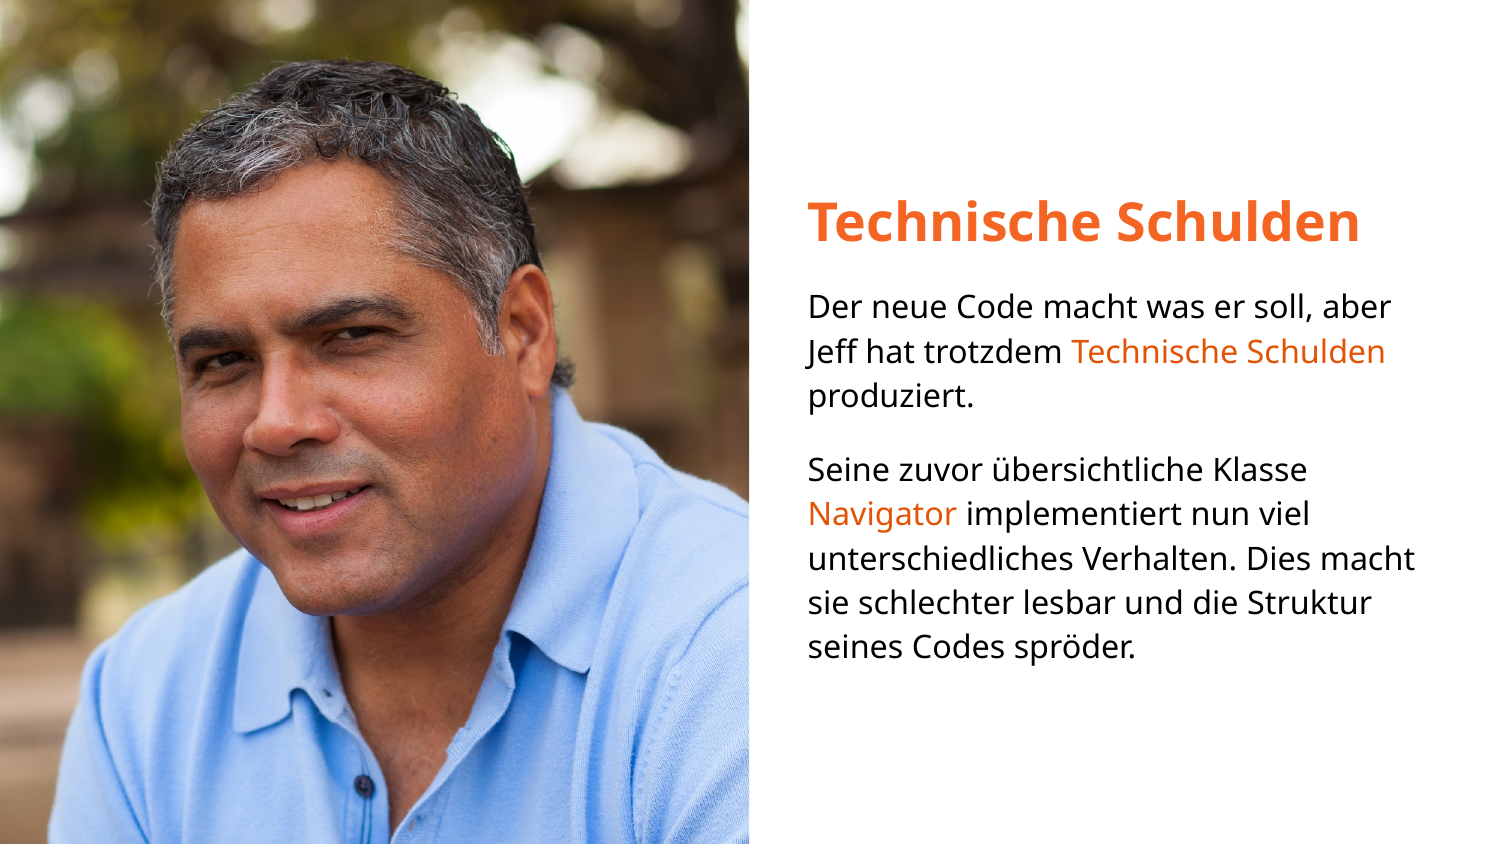

# Technische Schulden
Der neue Code macht was er soll, aber
Jeff hat trotzdem Technische Schulden produziert.
Seine zuvor übersichtliche Klasse Navigator implementiert nun viel unterschiedliches Verhalten. Dies macht sie schlechter lesbar und die Struktur seines Codes spröder.